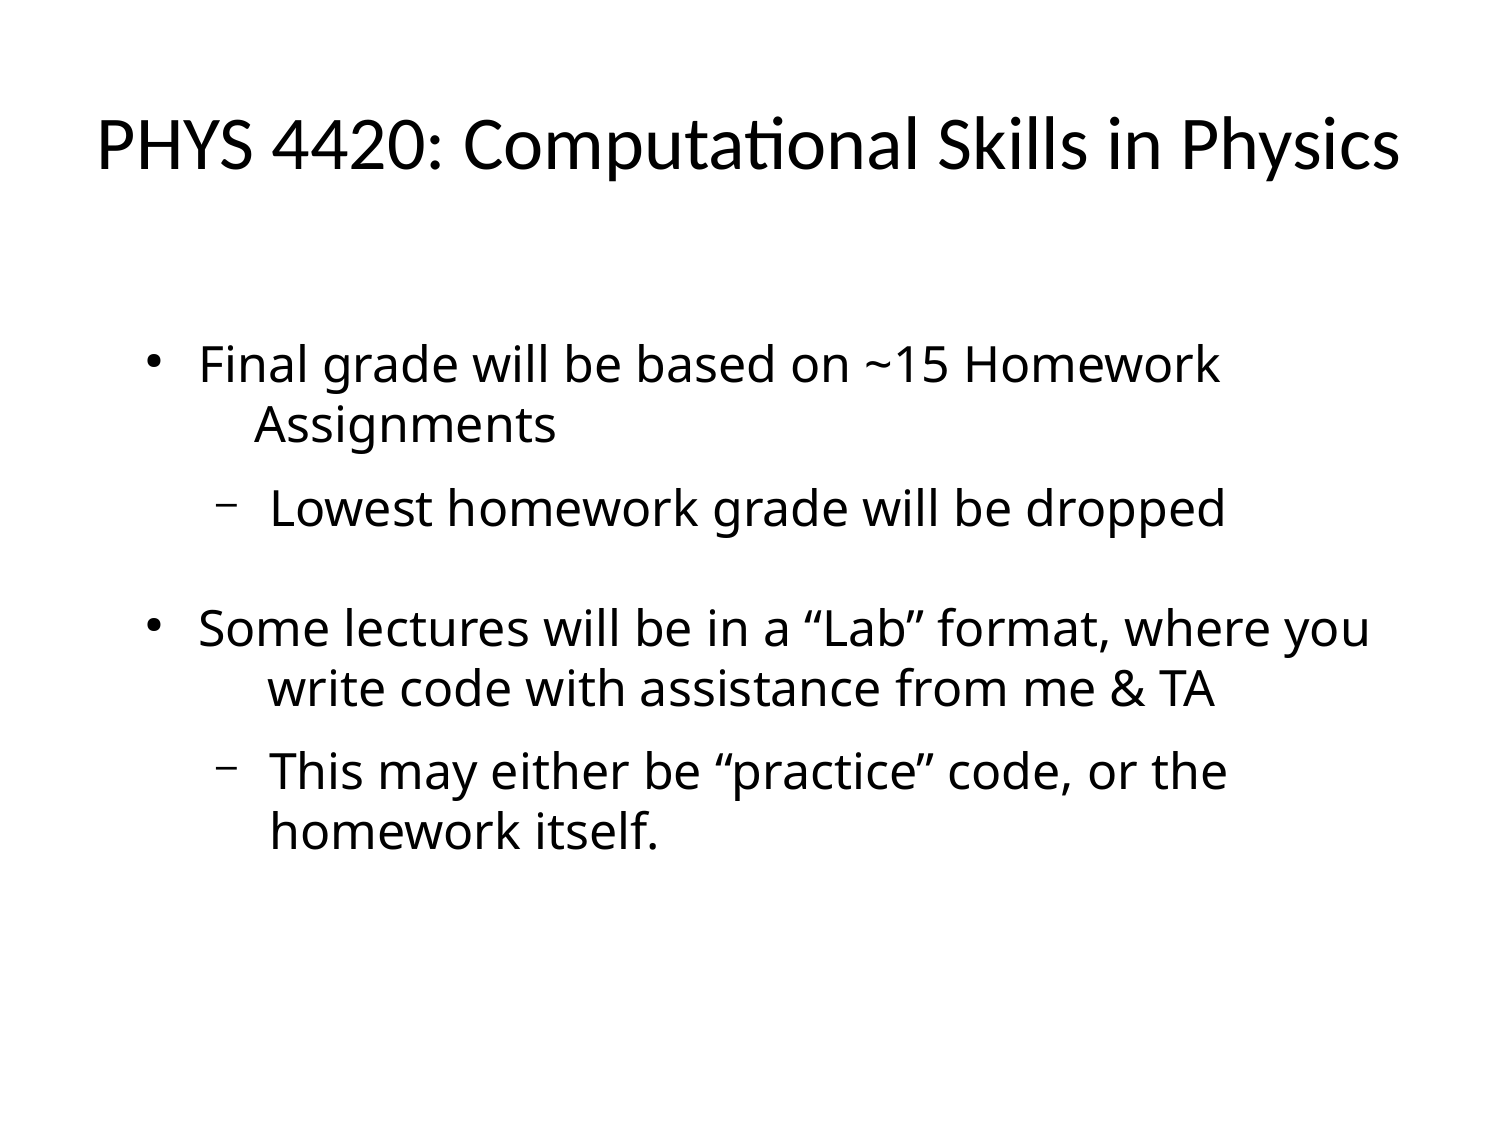

# PHYS 4420: Computational Skills in Physics
Final grade will be based on ~15 Homework Assignments
Lowest homework grade will be dropped
Some lectures will be in a “Lab” format, where you write code with assistance from me & TA
This may either be “practice” code, or the homework itself.